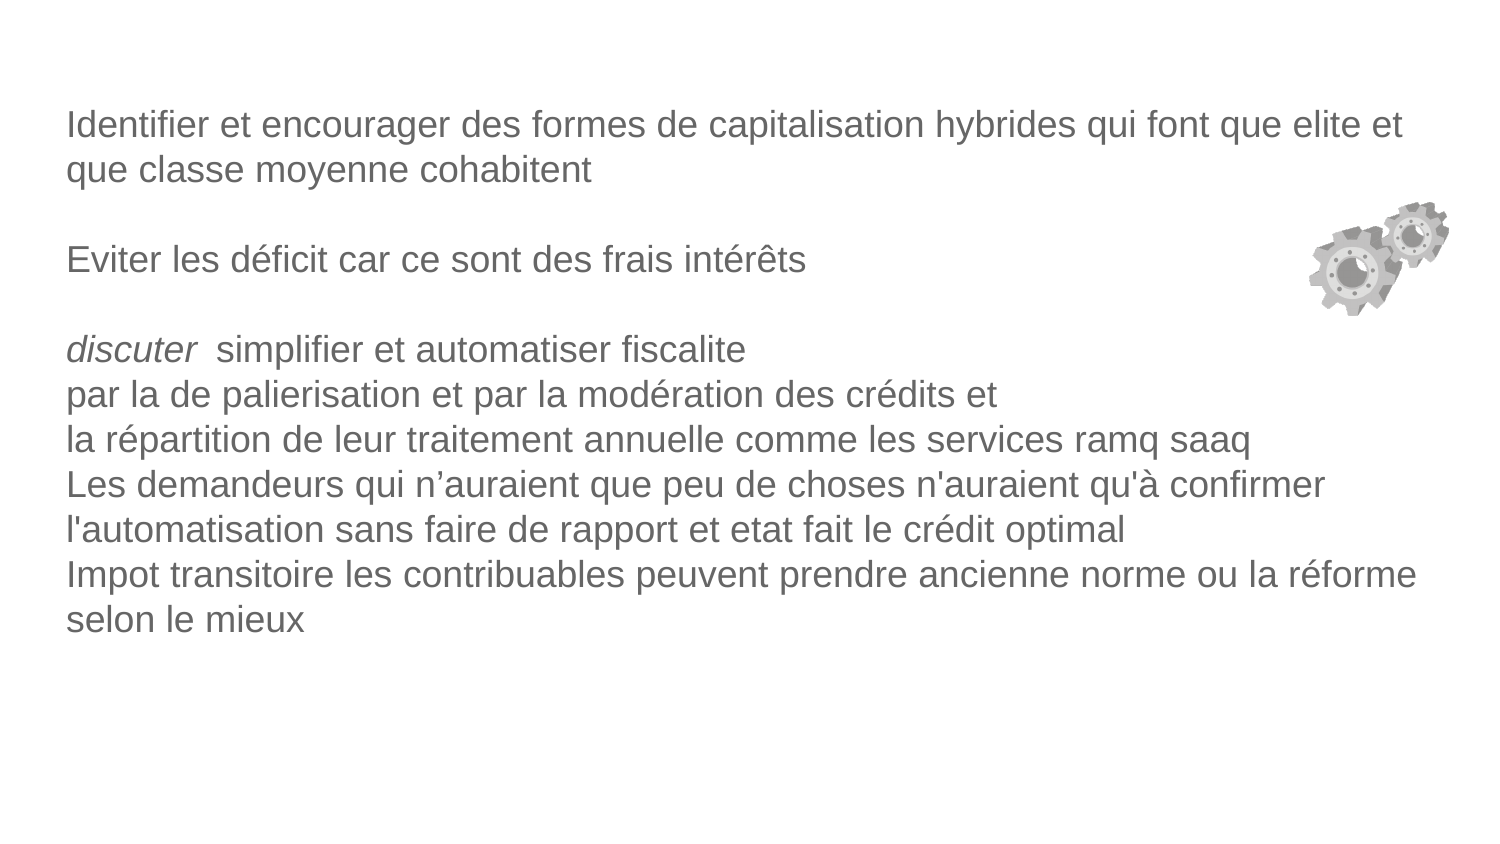

Identifier et encourager des formes de capitalisation hybrides qui font que elite et que classe moyenne cohabitent
Eviter les déficit car ce sont des frais intérêts
discuter 	simplifier et automatiser fiscalite
par la de palierisation et par la modération des crédits et
la répartition de leur traitement annuelle comme les services ramq saaq
Les demandeurs qui n’auraient que peu de choses n'auraient qu'à confirmer l'automatisation sans faire de rapport et etat fait le crédit optimal
Impot transitoire les contribuables peuvent prendre ancienne norme ou la réforme selon le mieux
#